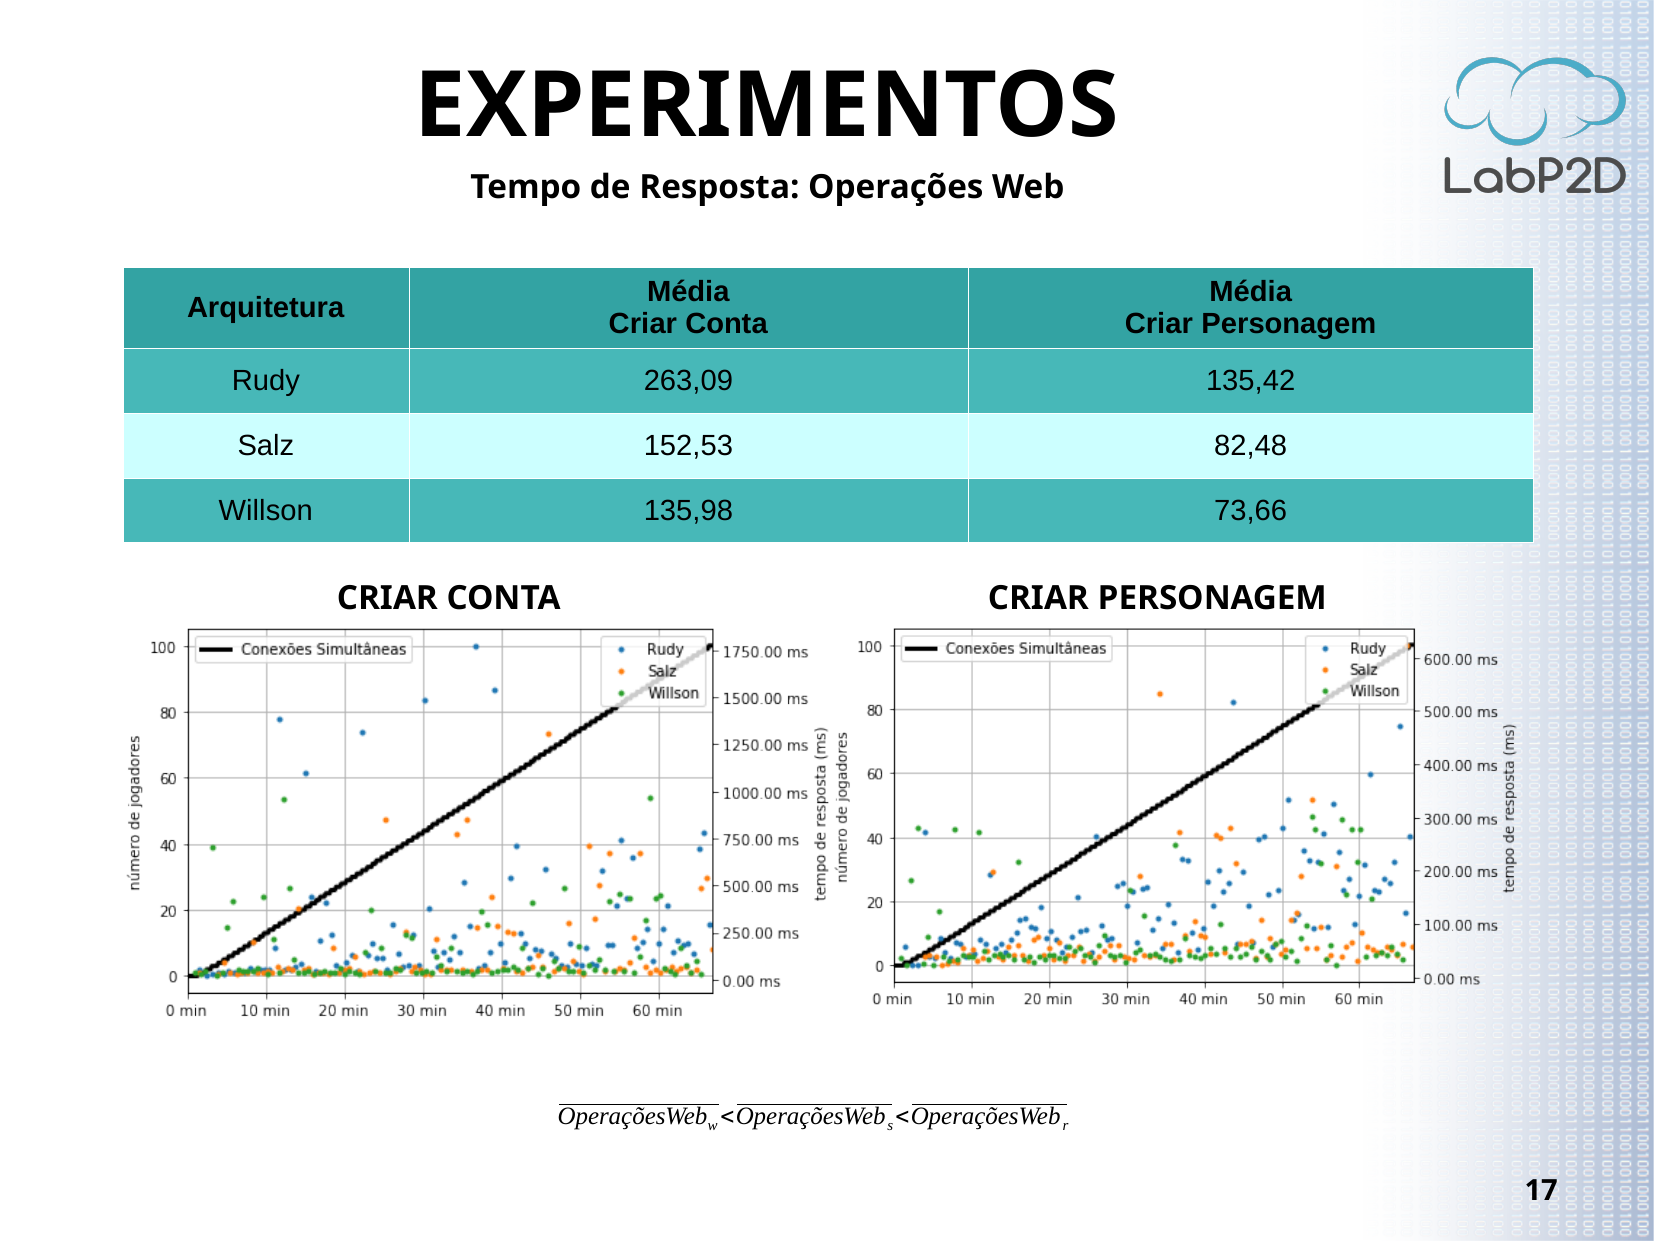

# EXPERIMENTOS Tempo de Resposta: Operações Web
| Arquitetura | Média Criar Conta | Média Criar Personagem |
| --- | --- | --- |
| Rudy | 263,09 | 135,42 |
| Salz | 152,53 | 82,48 |
| Willson | 135,98 | 73,66 |
CRIAR CONTA
CRIAR PERSONAGEM
17